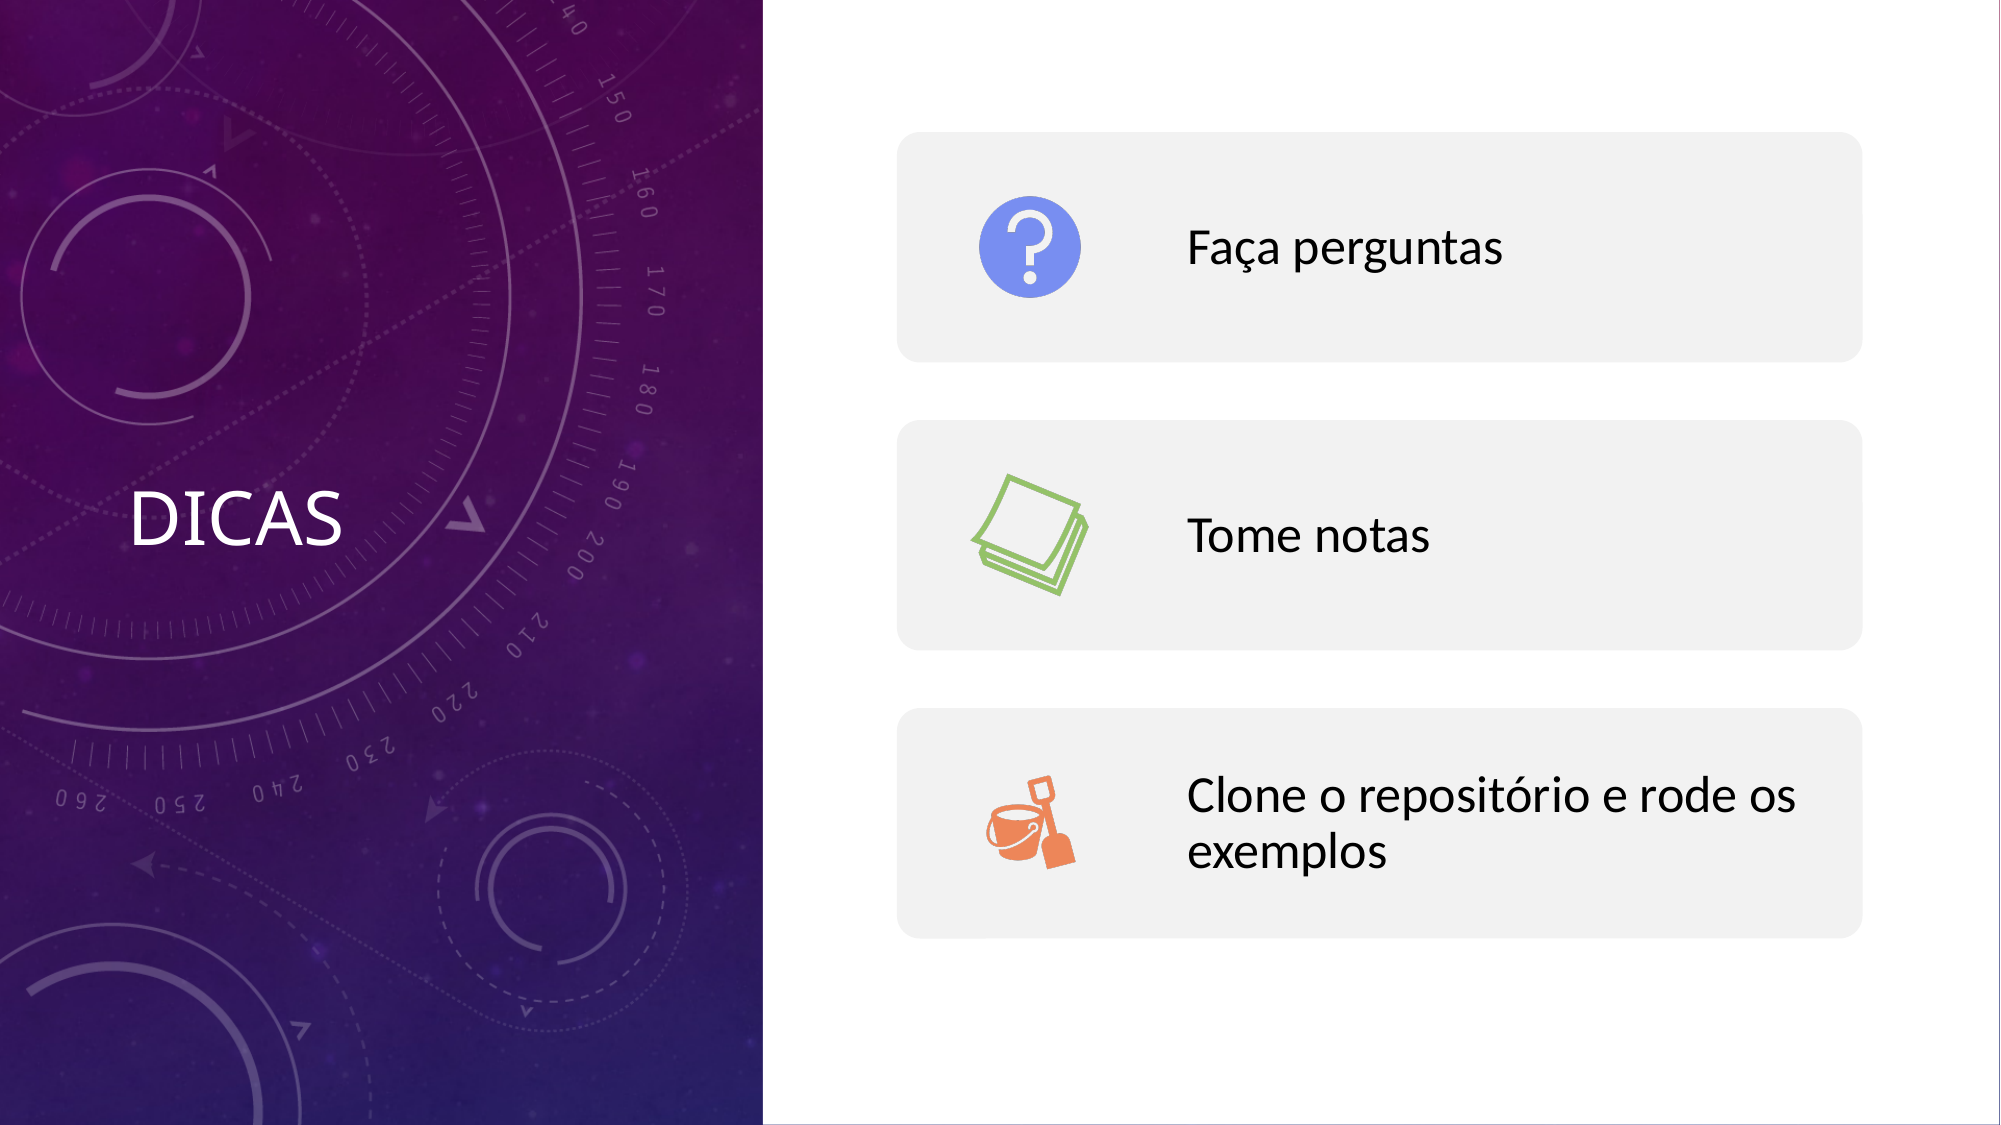

# Dicas
Faça perguntas
Tome notas
Clone o repositório e rode os exemplos